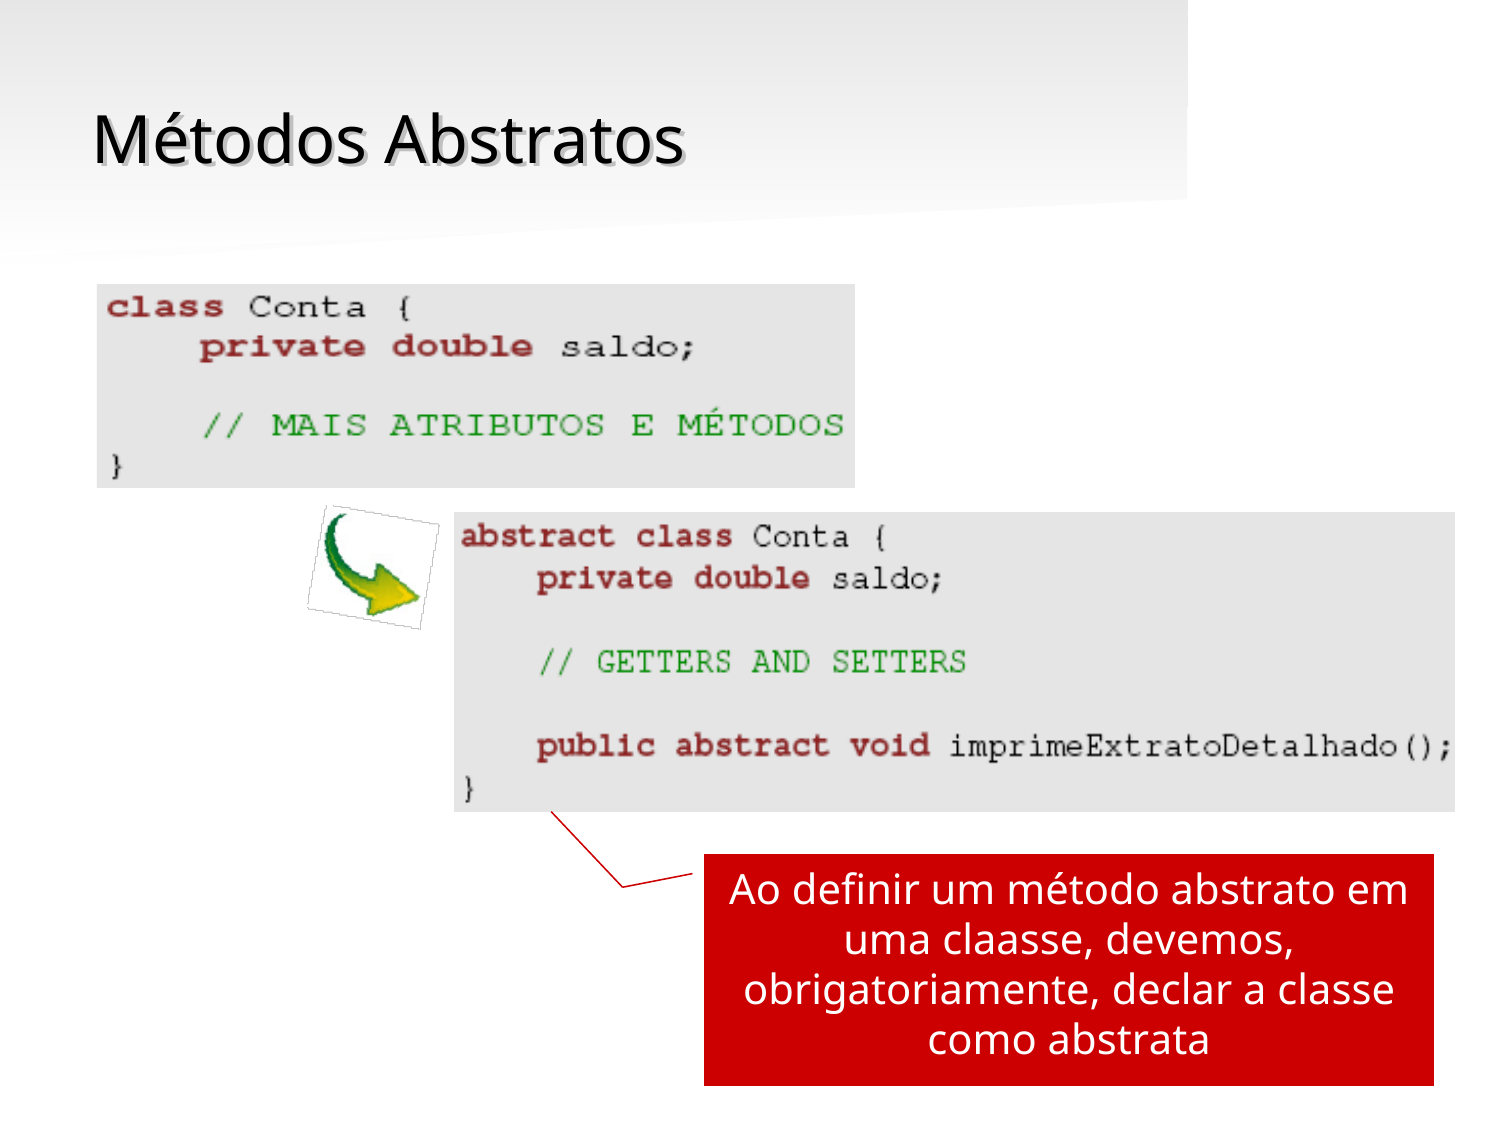

Métodos Abstratos
Ao definir um método abstrato em uma claasse, devemos, obrigatoriamente, declar a classe como abstrata